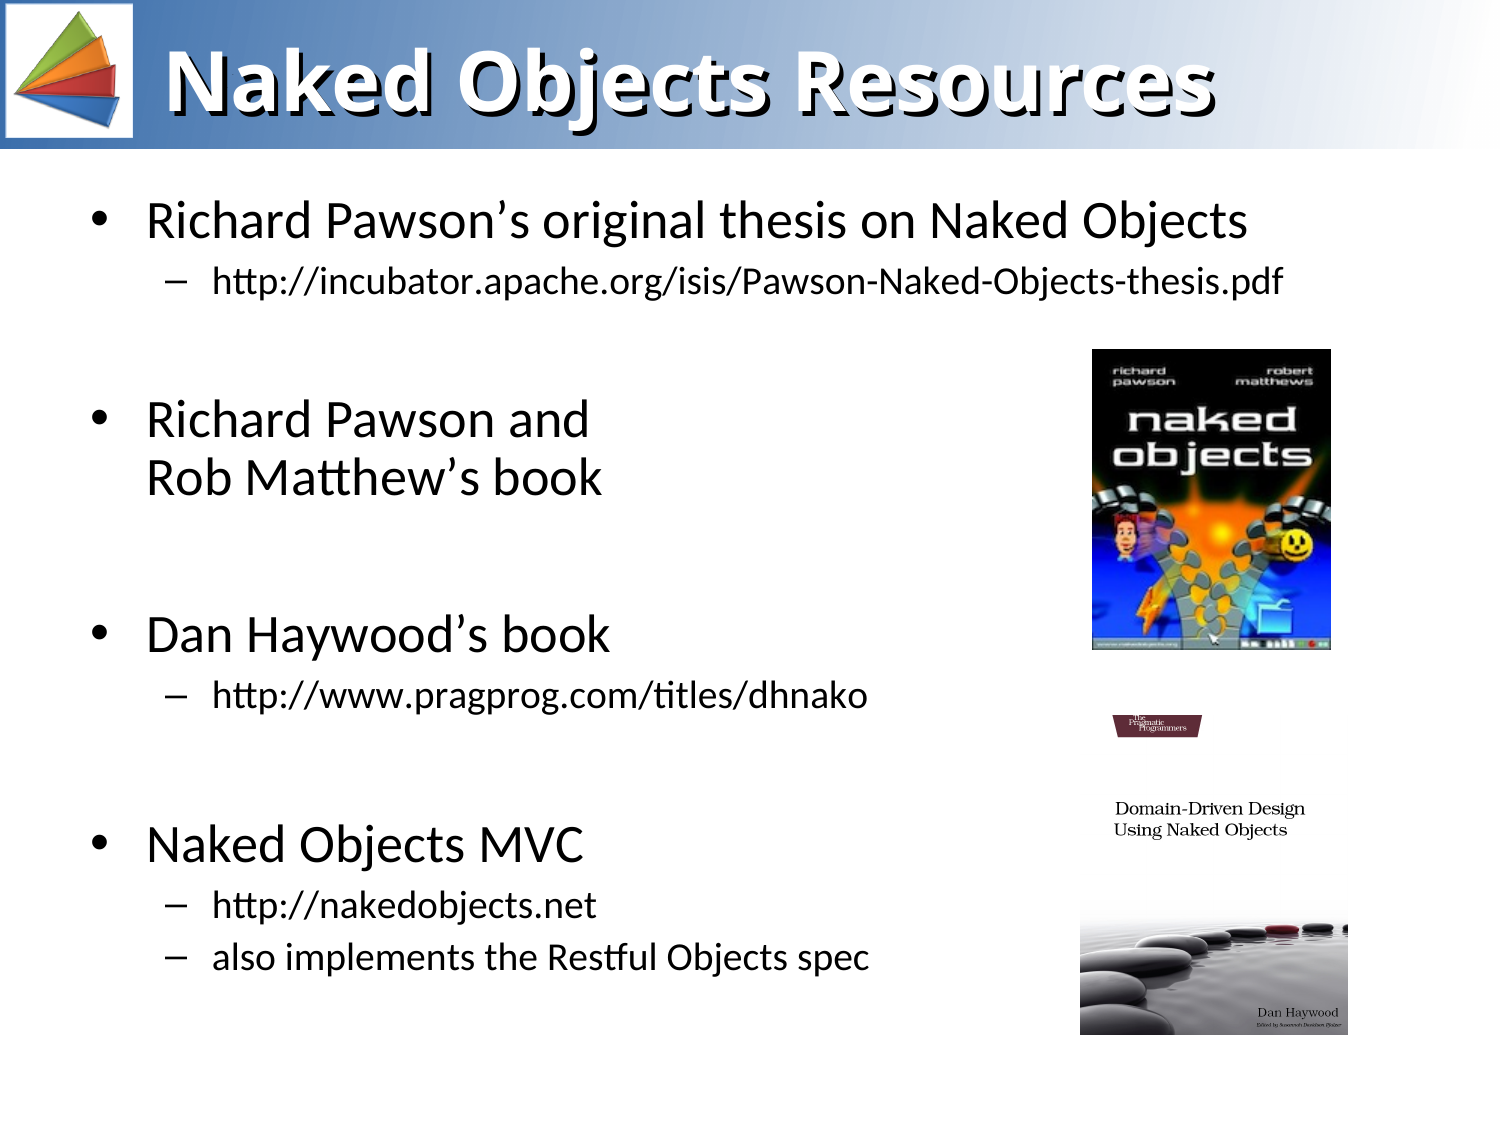

# Naked Objects Resources
Richard Pawson’s original thesis on Naked Objects
http://incubator.apache.org/isis/Pawson-Naked-Objects-thesis.pdf
Richard Pawson and
Rob Matthew’s book
Dan Haywood’s book
http://www.pragprog.com/titles/dhnako
Naked Objects MVC
http://nakedobjects.net
also implements the Restful Objects spec